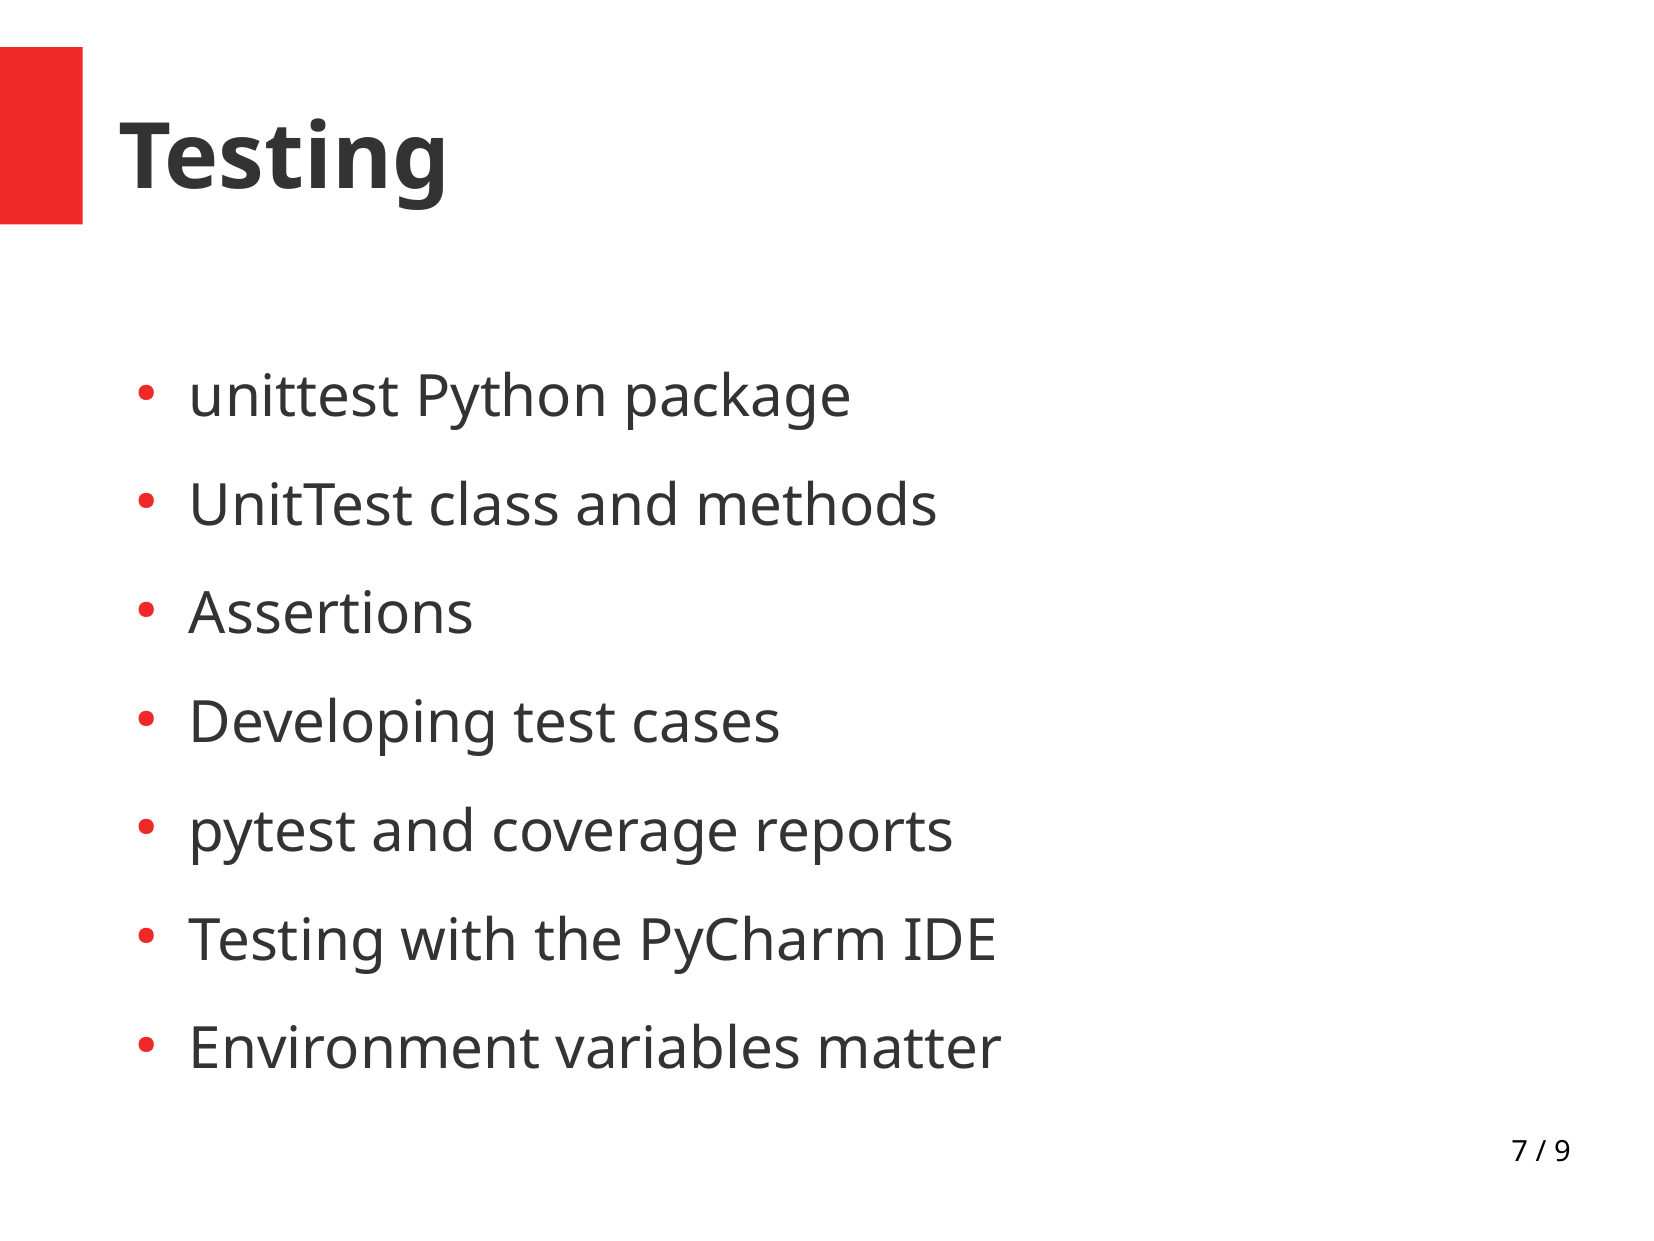

# Testing
unittest Python package
UnitTest class and methods
Assertions
Developing test cases
pytest and coverage reports
Testing with the PyCharm IDE
Environment variables matter
7